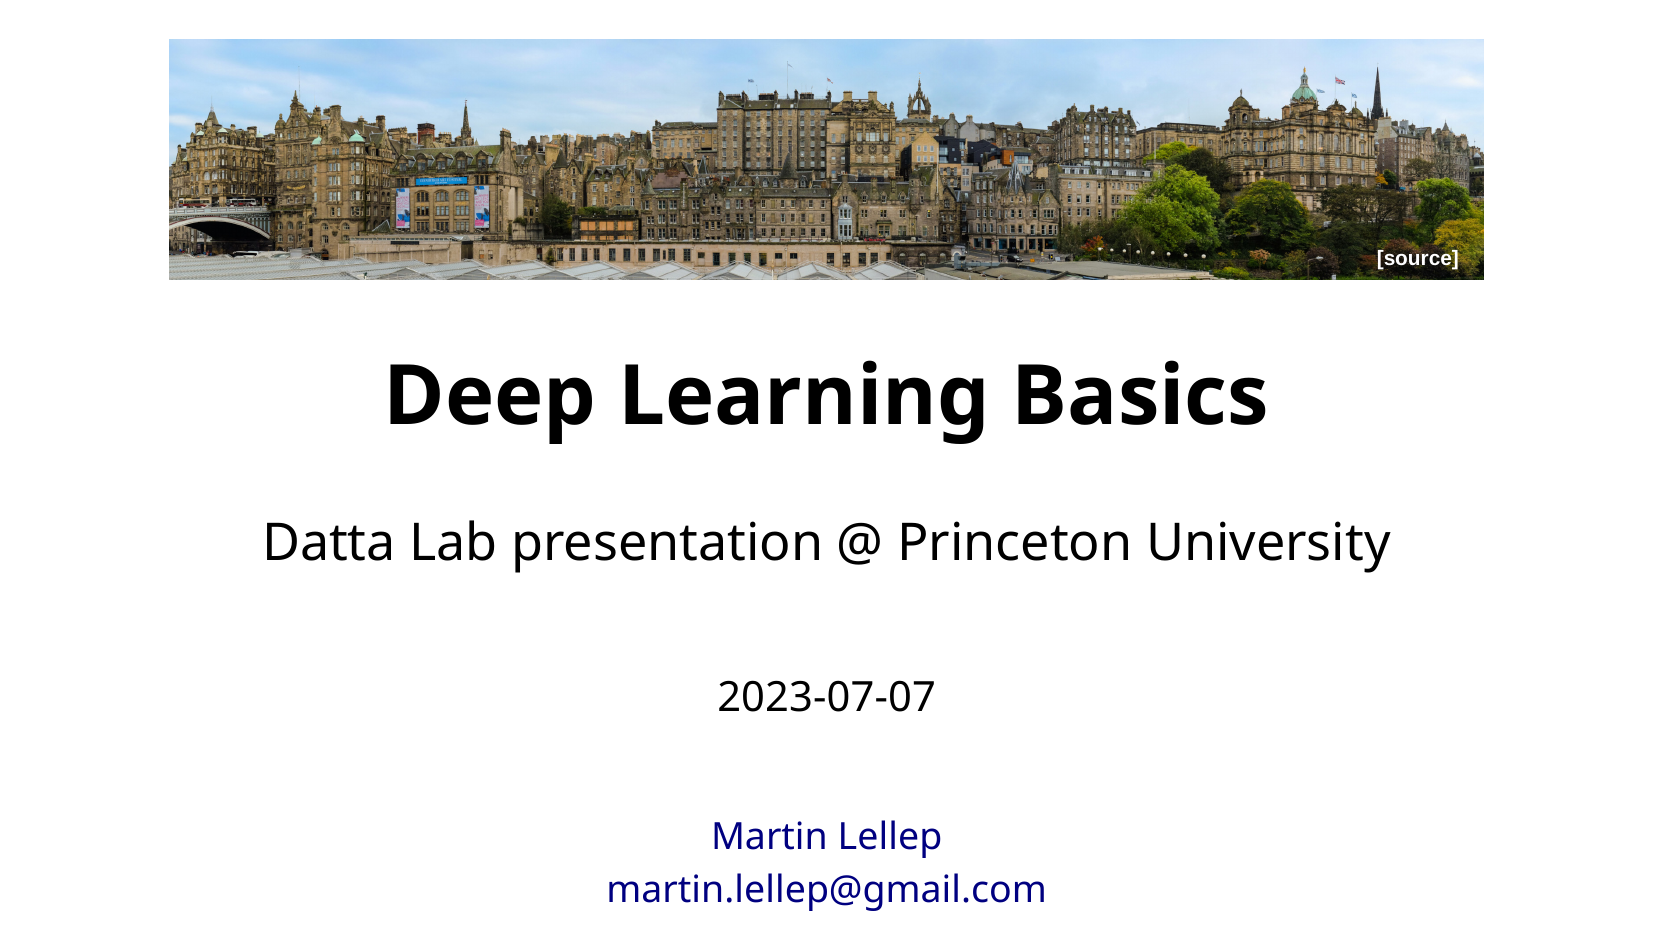

[source]
Deep Learning Basics
# Datta Lab presentation @ Princeton University
2023-07-07
Martin Lellep
martin.lellep@gmail.com